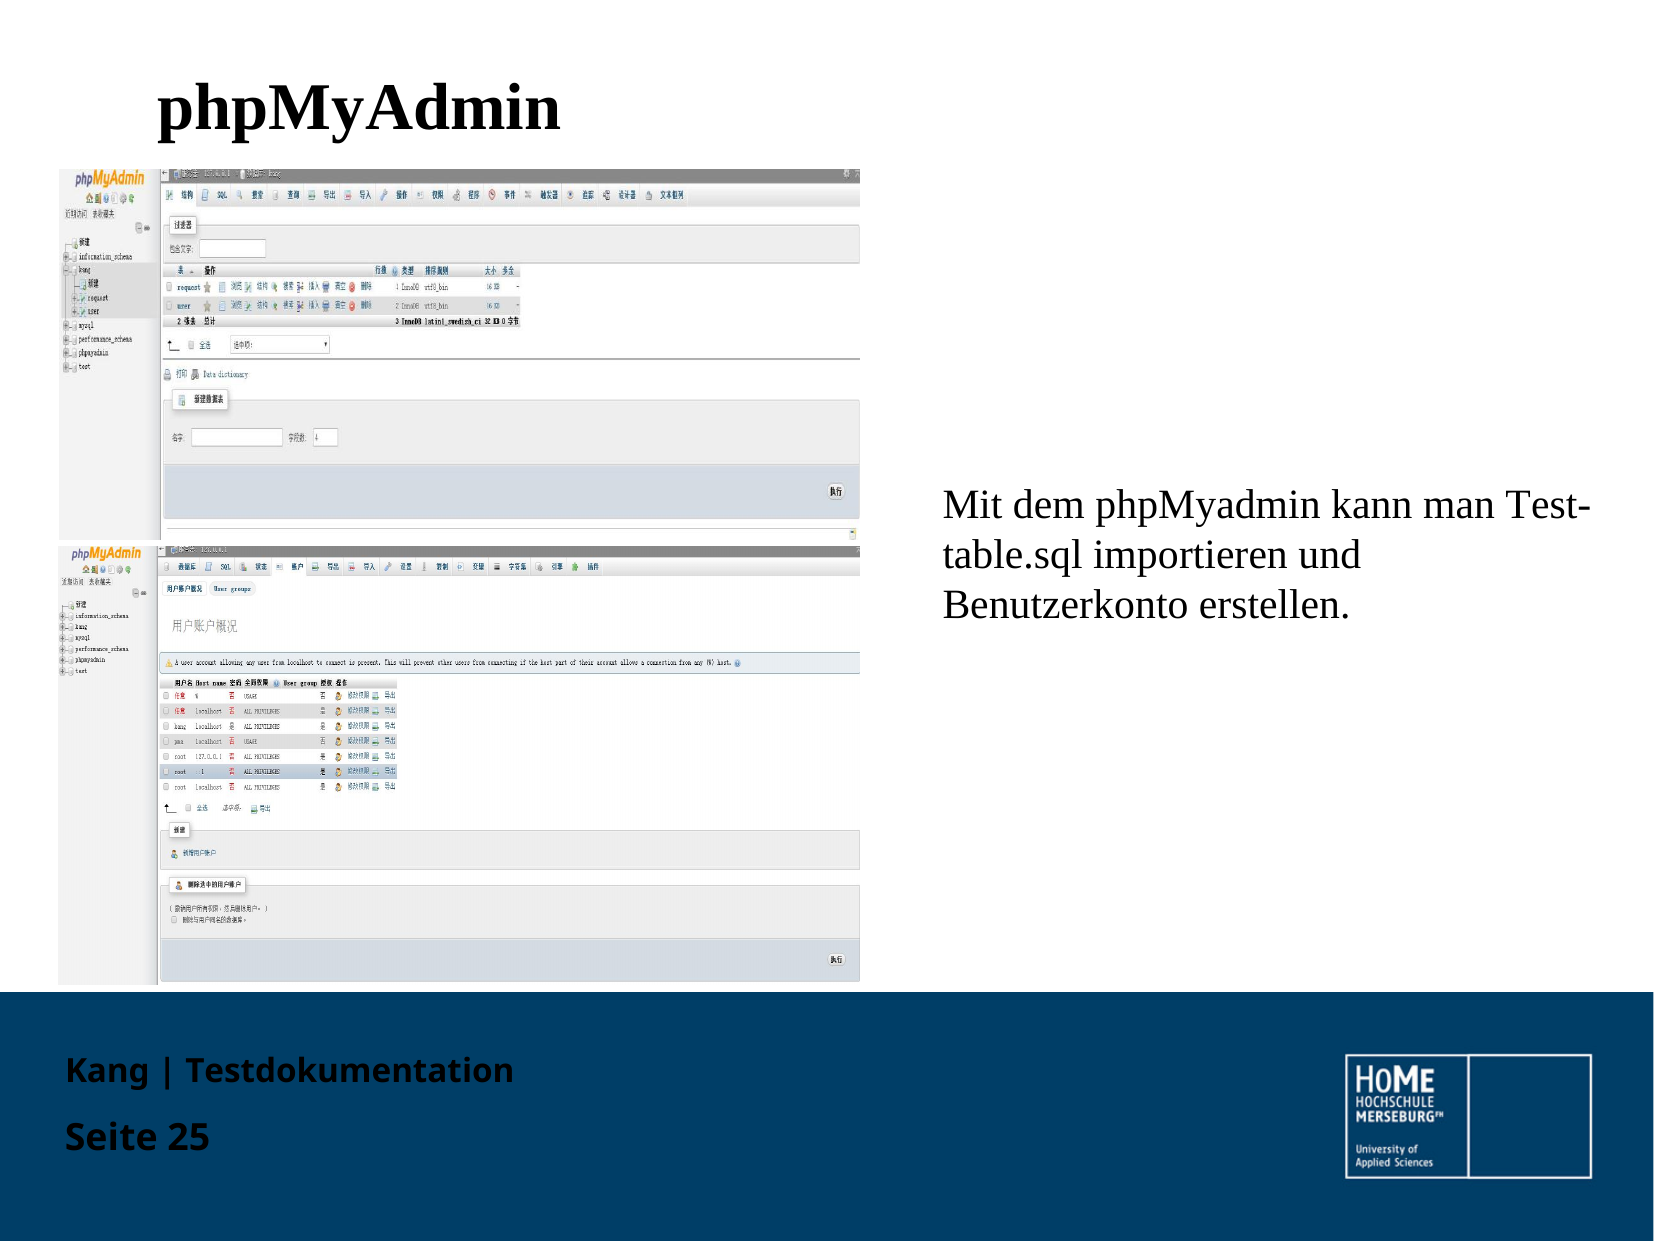

# phpMyAdmin
Mit dem phpMyadmin kann man Test-table.sql importieren und Benutzerkonto erstellen.